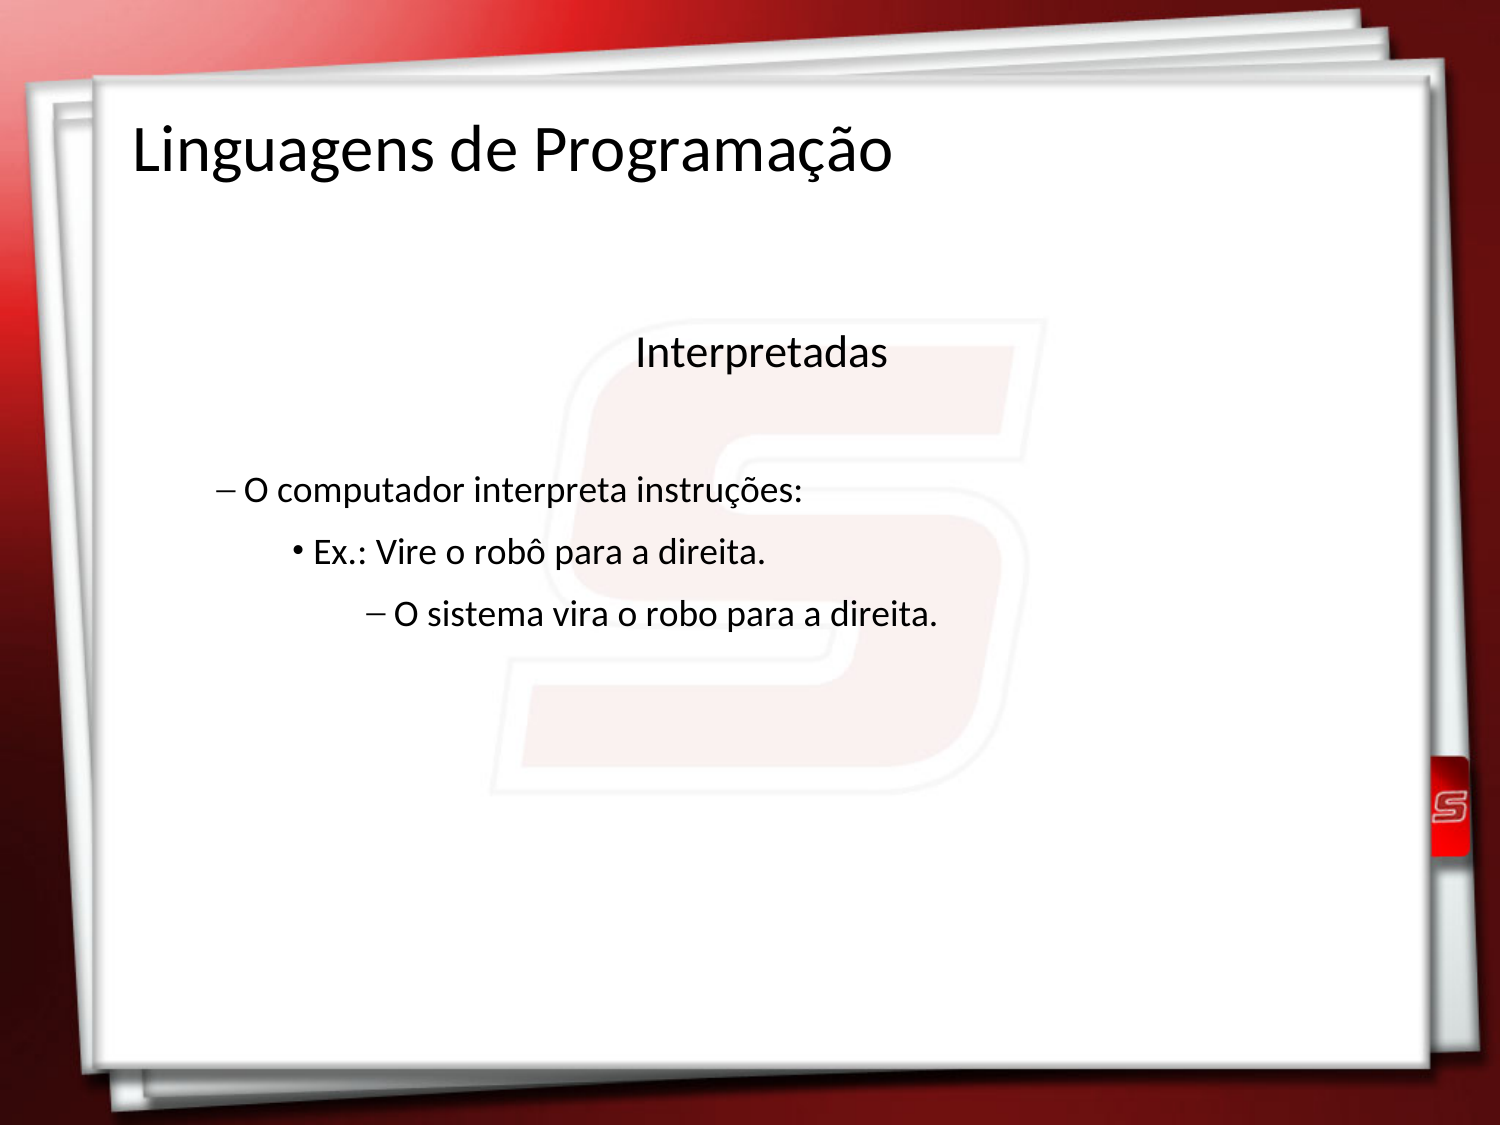

# Linguagens de Programação
Interpretadas
 O computador interpreta instruções:
 Ex.: Vire o robô para a direita.
 O sistema vira o robo para a direita.